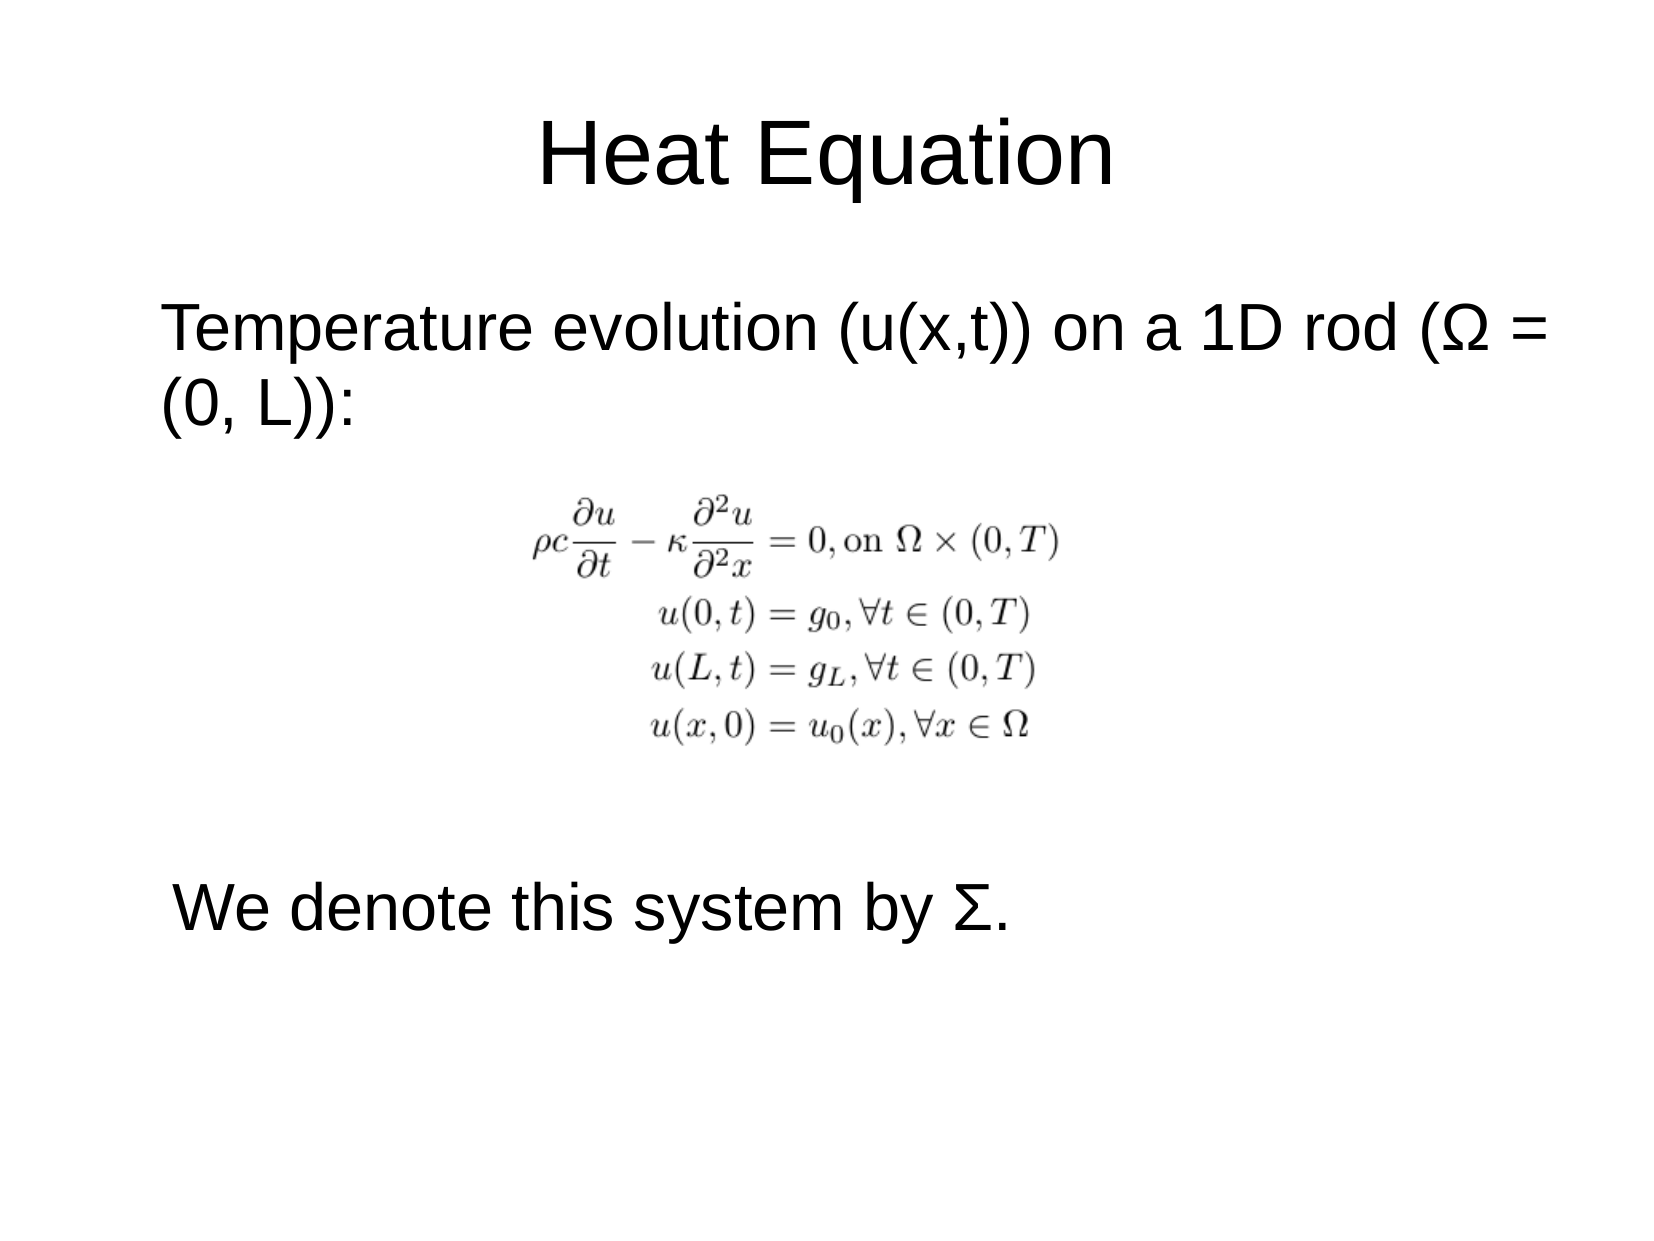

# Heat Equation
Temperature evolution (u(x,t)) on a 1D rod (Ω = (0, L)):
We denote this system by Σ.